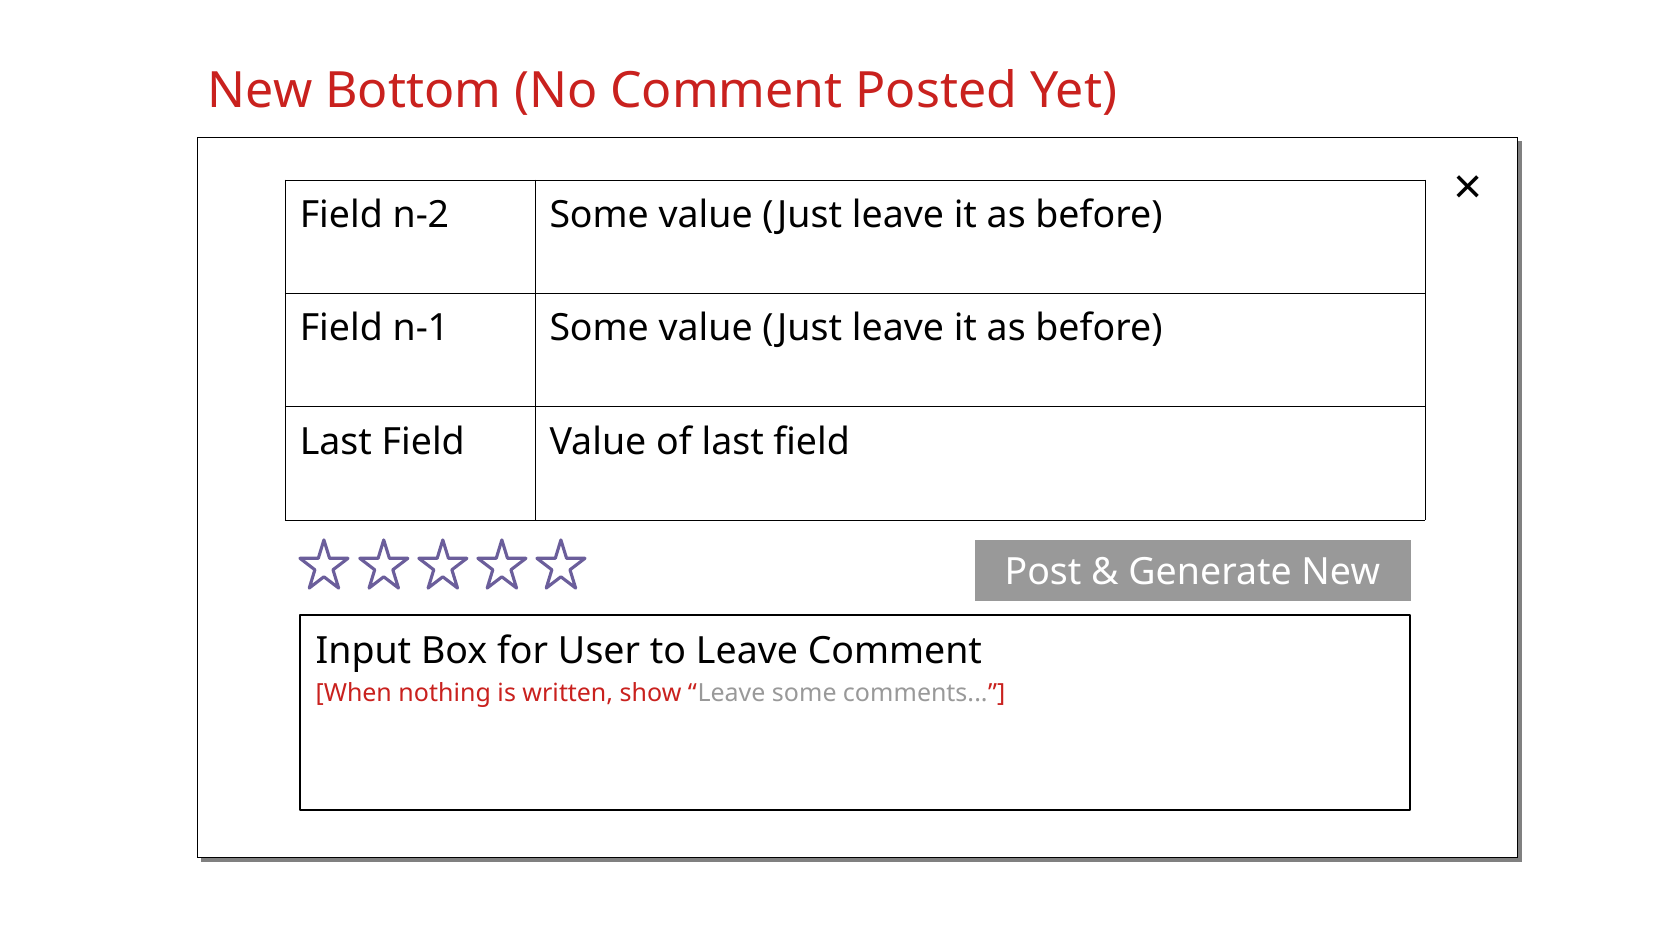

New Bottom (No Comment Posted Yet)
×
| Field n-2 | Some value (Just leave it as before) |
| --- | --- |
| Field n-1 | Some value (Just leave it as before) |
| Last Field | Value of last field |
Post & Generate New
Input Box for User to Leave Comment
[When nothing is written, show “Leave some comments...”]